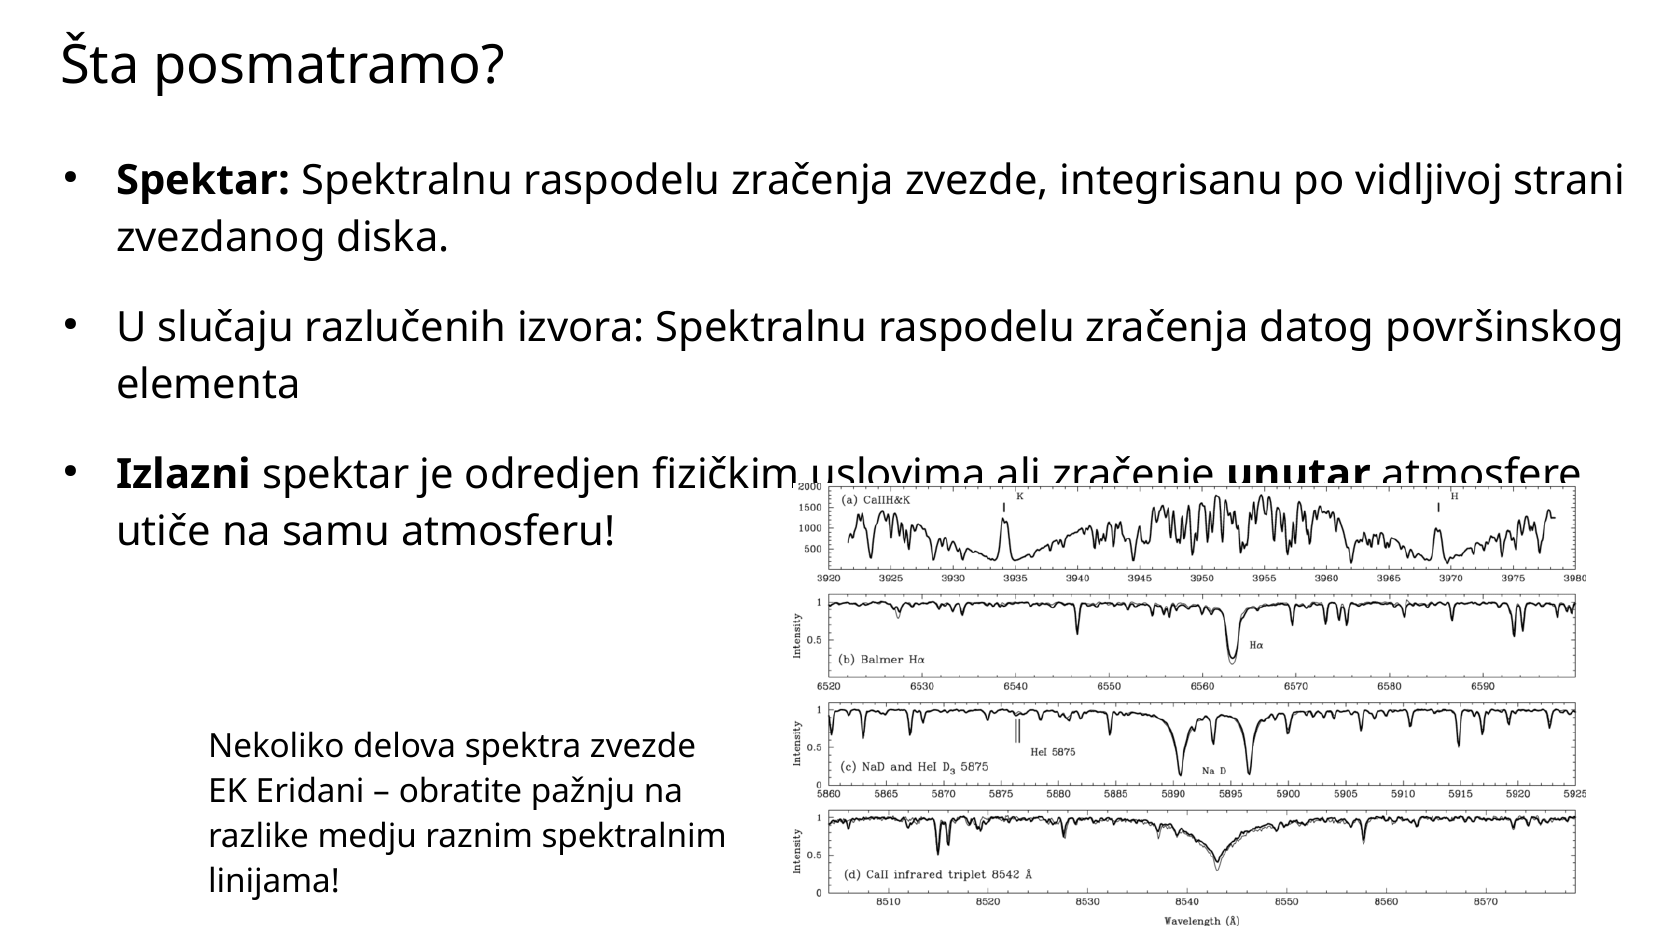

# Šta posmatramo?
Spektar: Spektralnu raspodelu zračenja zvezde, integrisanu po vidljivoj strani zvezdanog diska.
U slučaju razlučenih izvora: Spektralnu raspodelu zračenja datog površinskog elementa
Izlazni spektar je odredjen fizičkim uslovima ali zračenje unutar atmosfere utiče na samu atmosferu!
Nekoliko delova spektra zvezde EK Eridani – obratite pažnju na razlike medju raznim spektralnim linijama!